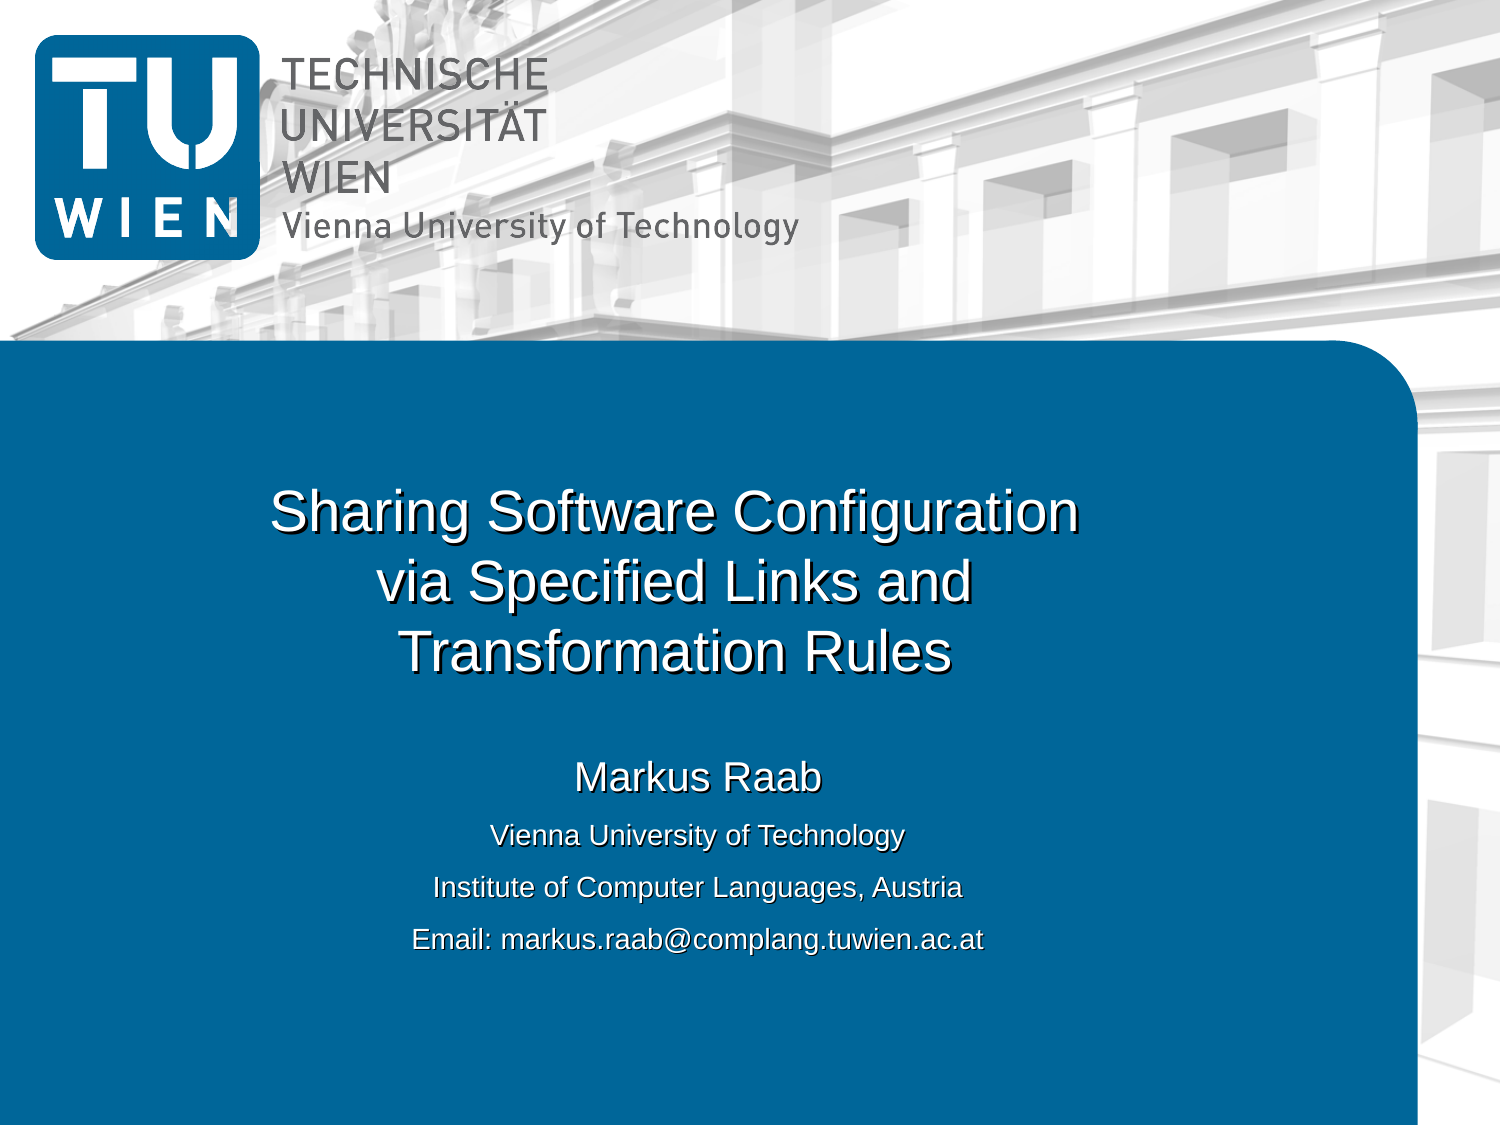

# Sharing Software Configuration via Specified Links and Transformation Rules
Markus Raab
Vienna University of Technology
Institute of Computer Languages, Austria
Email: markus.raab@complang.tuwien.ac.at